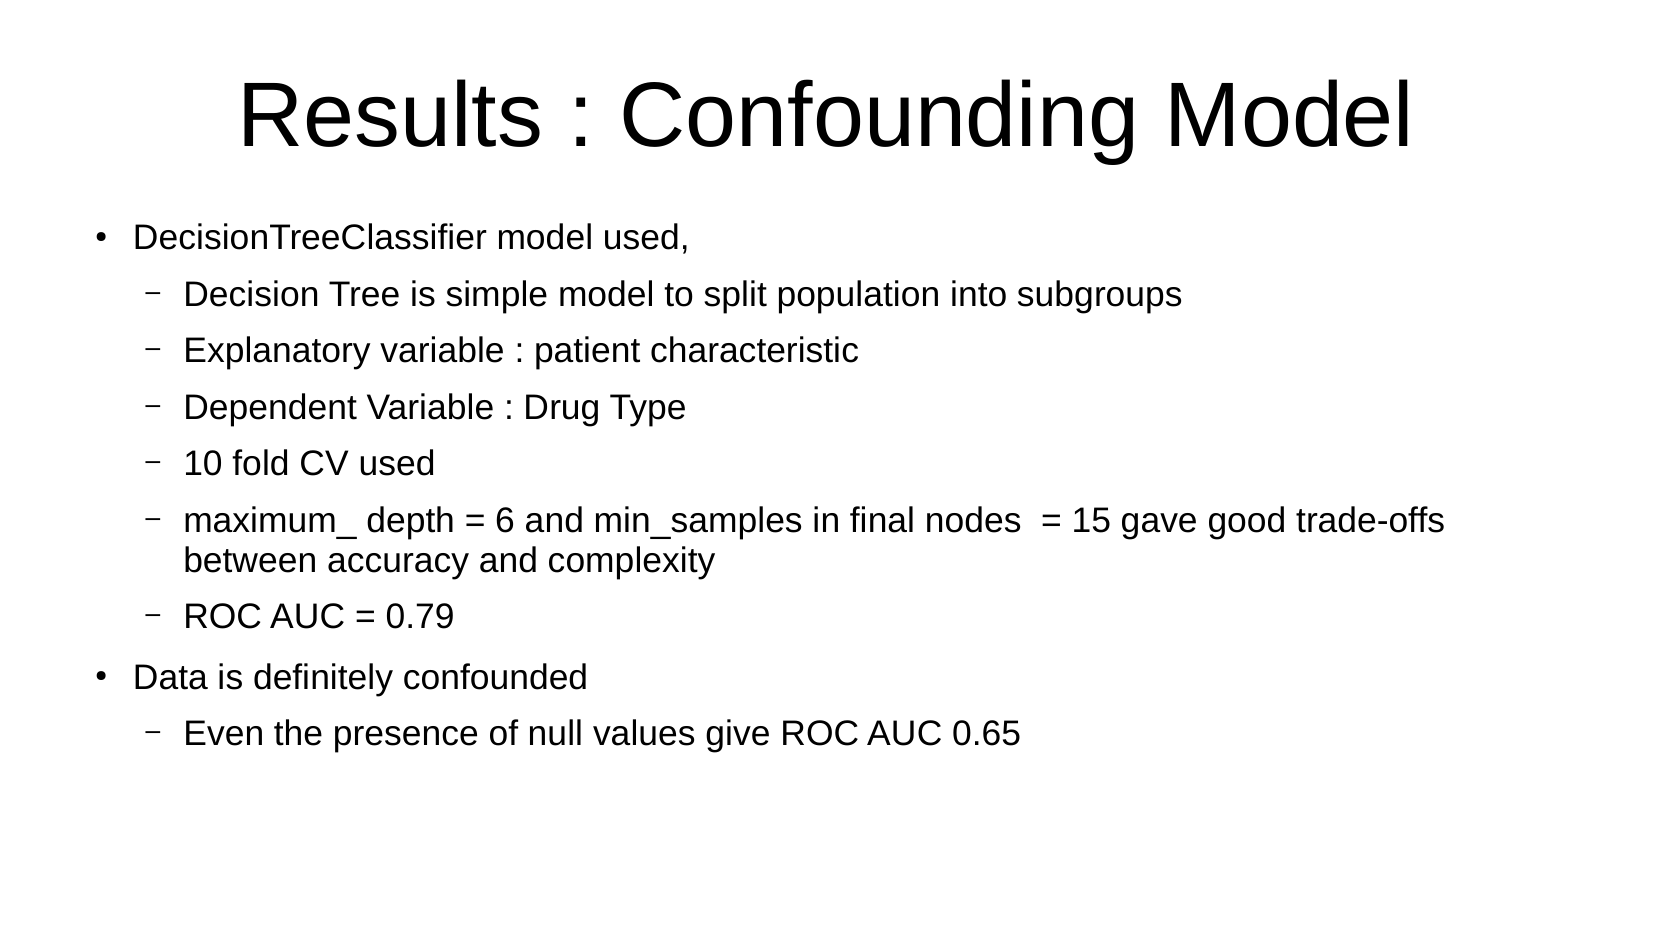

# Results : Confounding Model
DecisionTreeClassifier model used,
Decision Tree is simple model to split population into subgroups
Explanatory variable : patient characteristic
Dependent Variable : Drug Type
10 fold CV used
maximum_ depth = 6 and min_samples in final nodes = 15 gave good trade-offs between accuracy and complexity
ROC AUC = 0.79
Data is definitely confounded
Even the presence of null values give ROC AUC 0.65